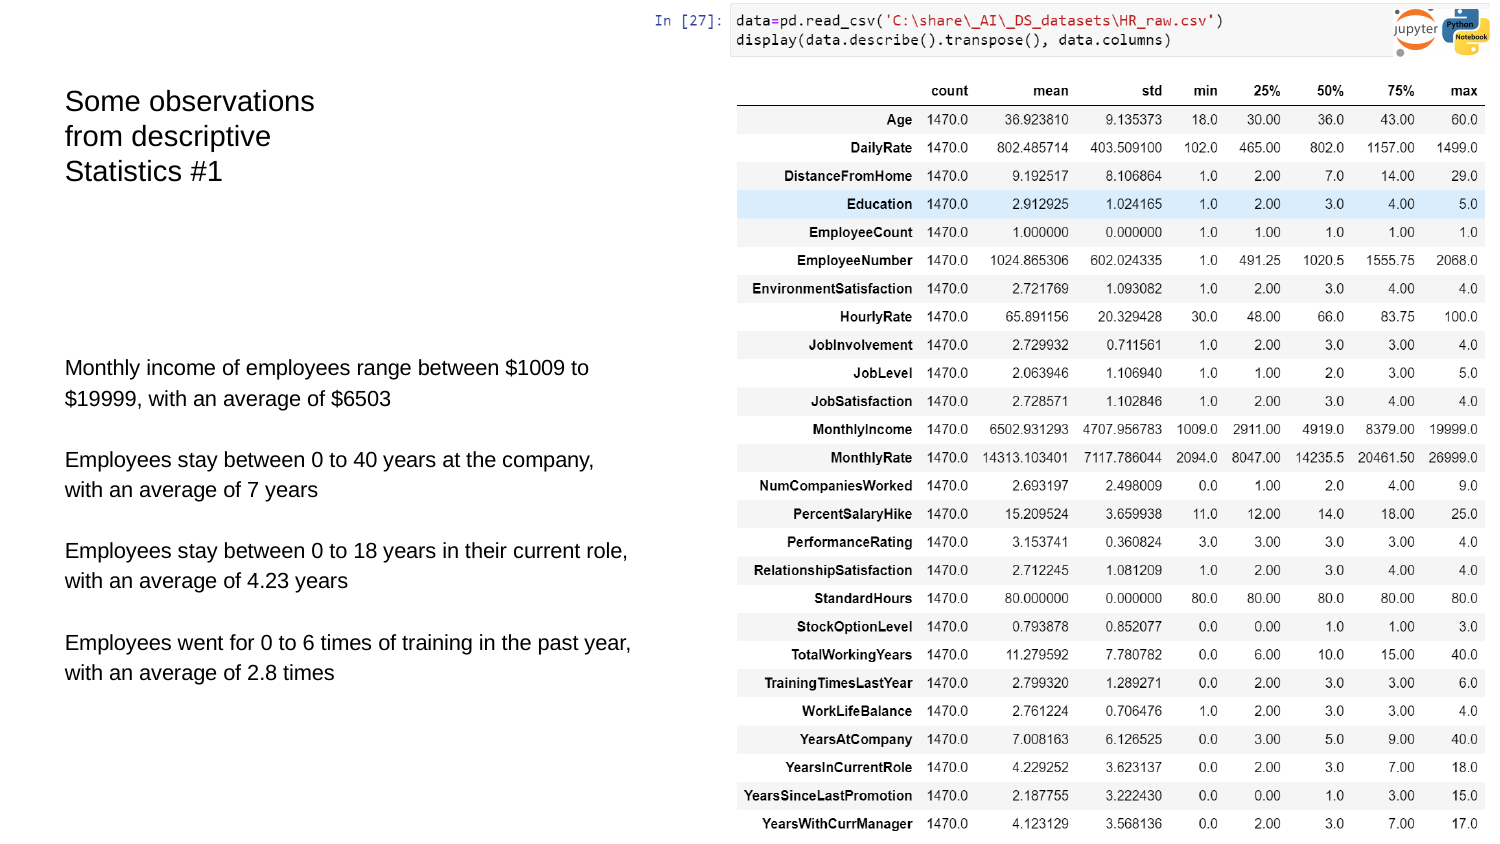

# Some observations from descriptive Statistics #1
Monthly income of employees range between $1009 to $19999, with an average of $6503
Employees stay between 0 to 40 years at the company, with an average of 7 years
Employees stay between 0 to 18 years in their current role, with an average of 4.23 years
Employees went for 0 to 6 times of training in the past year, with an average of 2.8 times